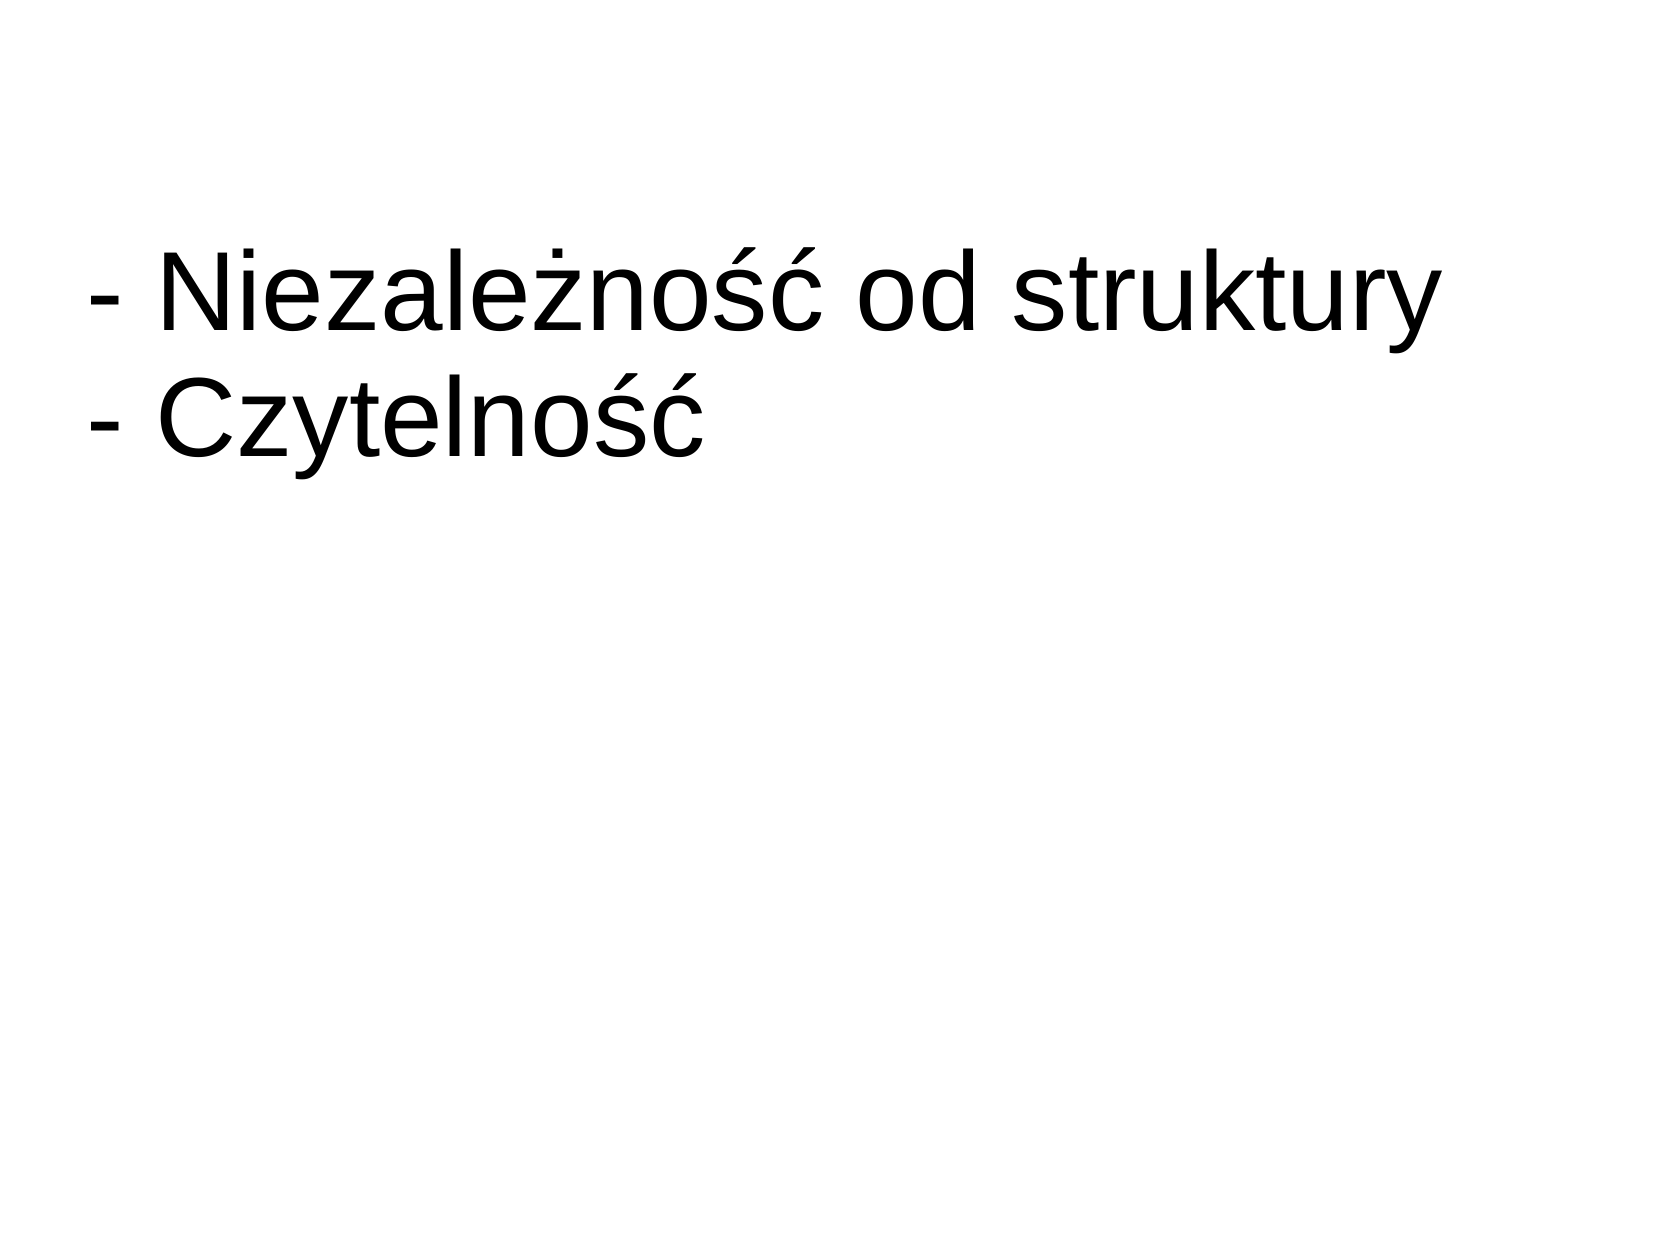

# - Niezależność od struktury
- Czytelność